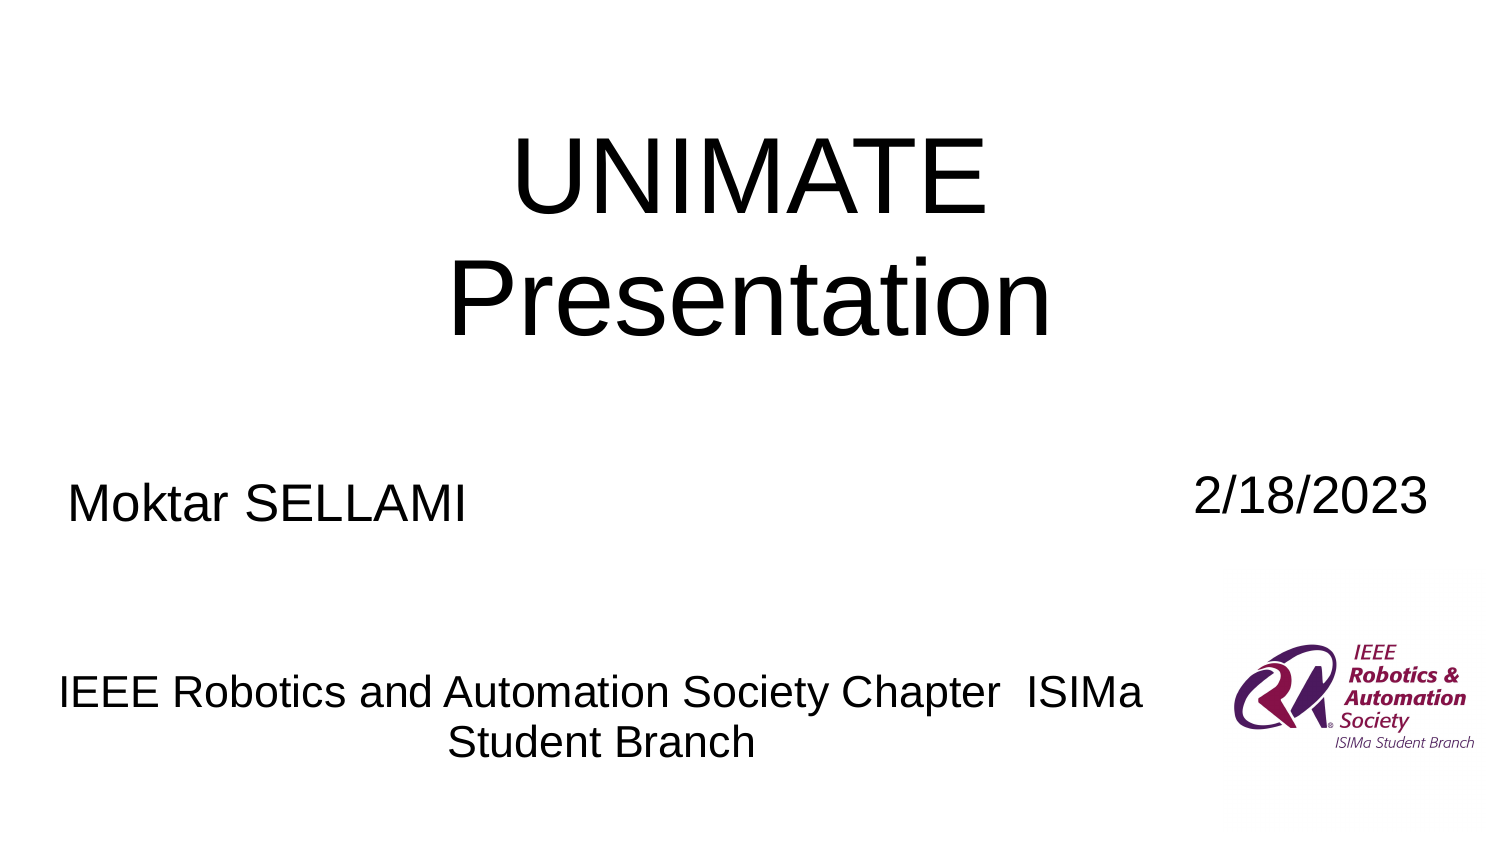

# UNIMATE Presentation
2/18/2023
Moktar SELLAMI
IEEE Robotics and Automation Society Chapter ISIMa Student Branch